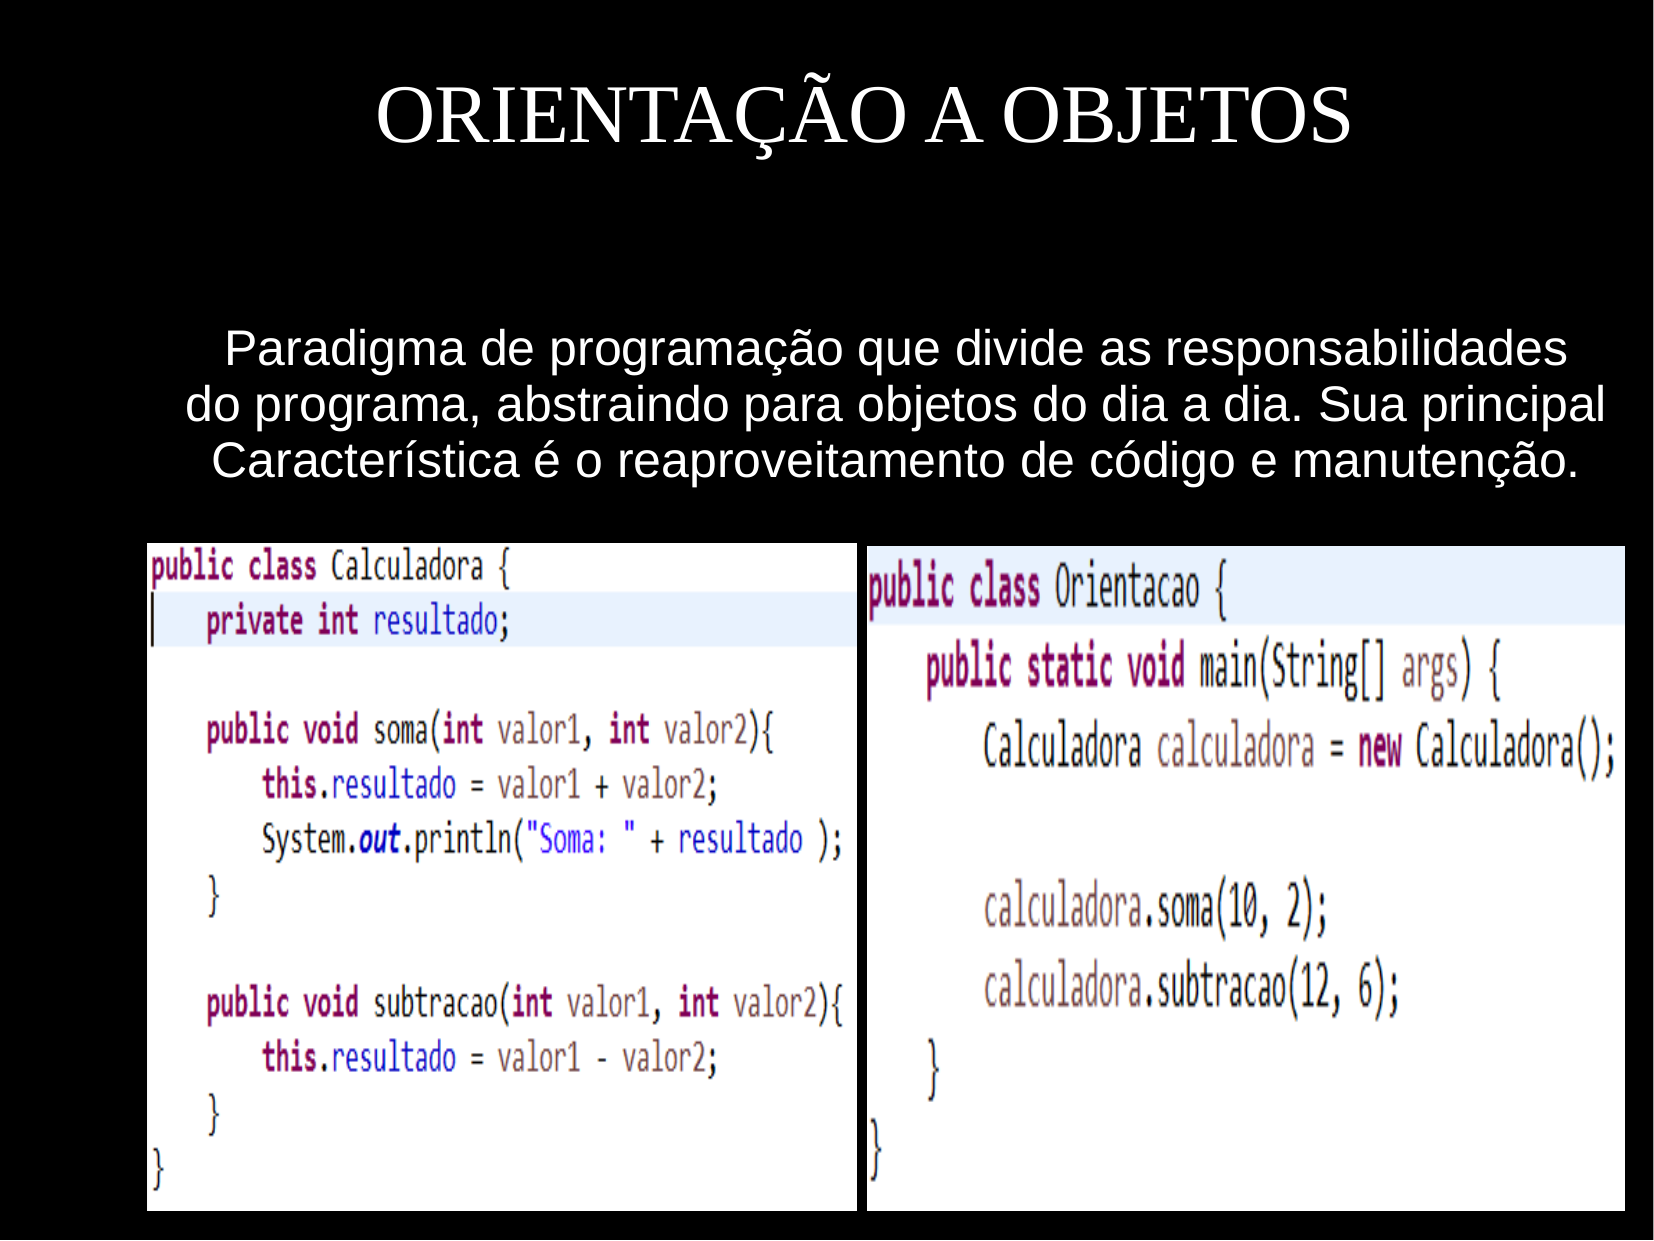

ORIENTAÇÃO A OBJETOS
Paradigma de programação que divide as responsabilidades
do programa, abstraindo para objetos do dia a dia. Sua principal
Característica é o reaproveitamento de código e manutenção.